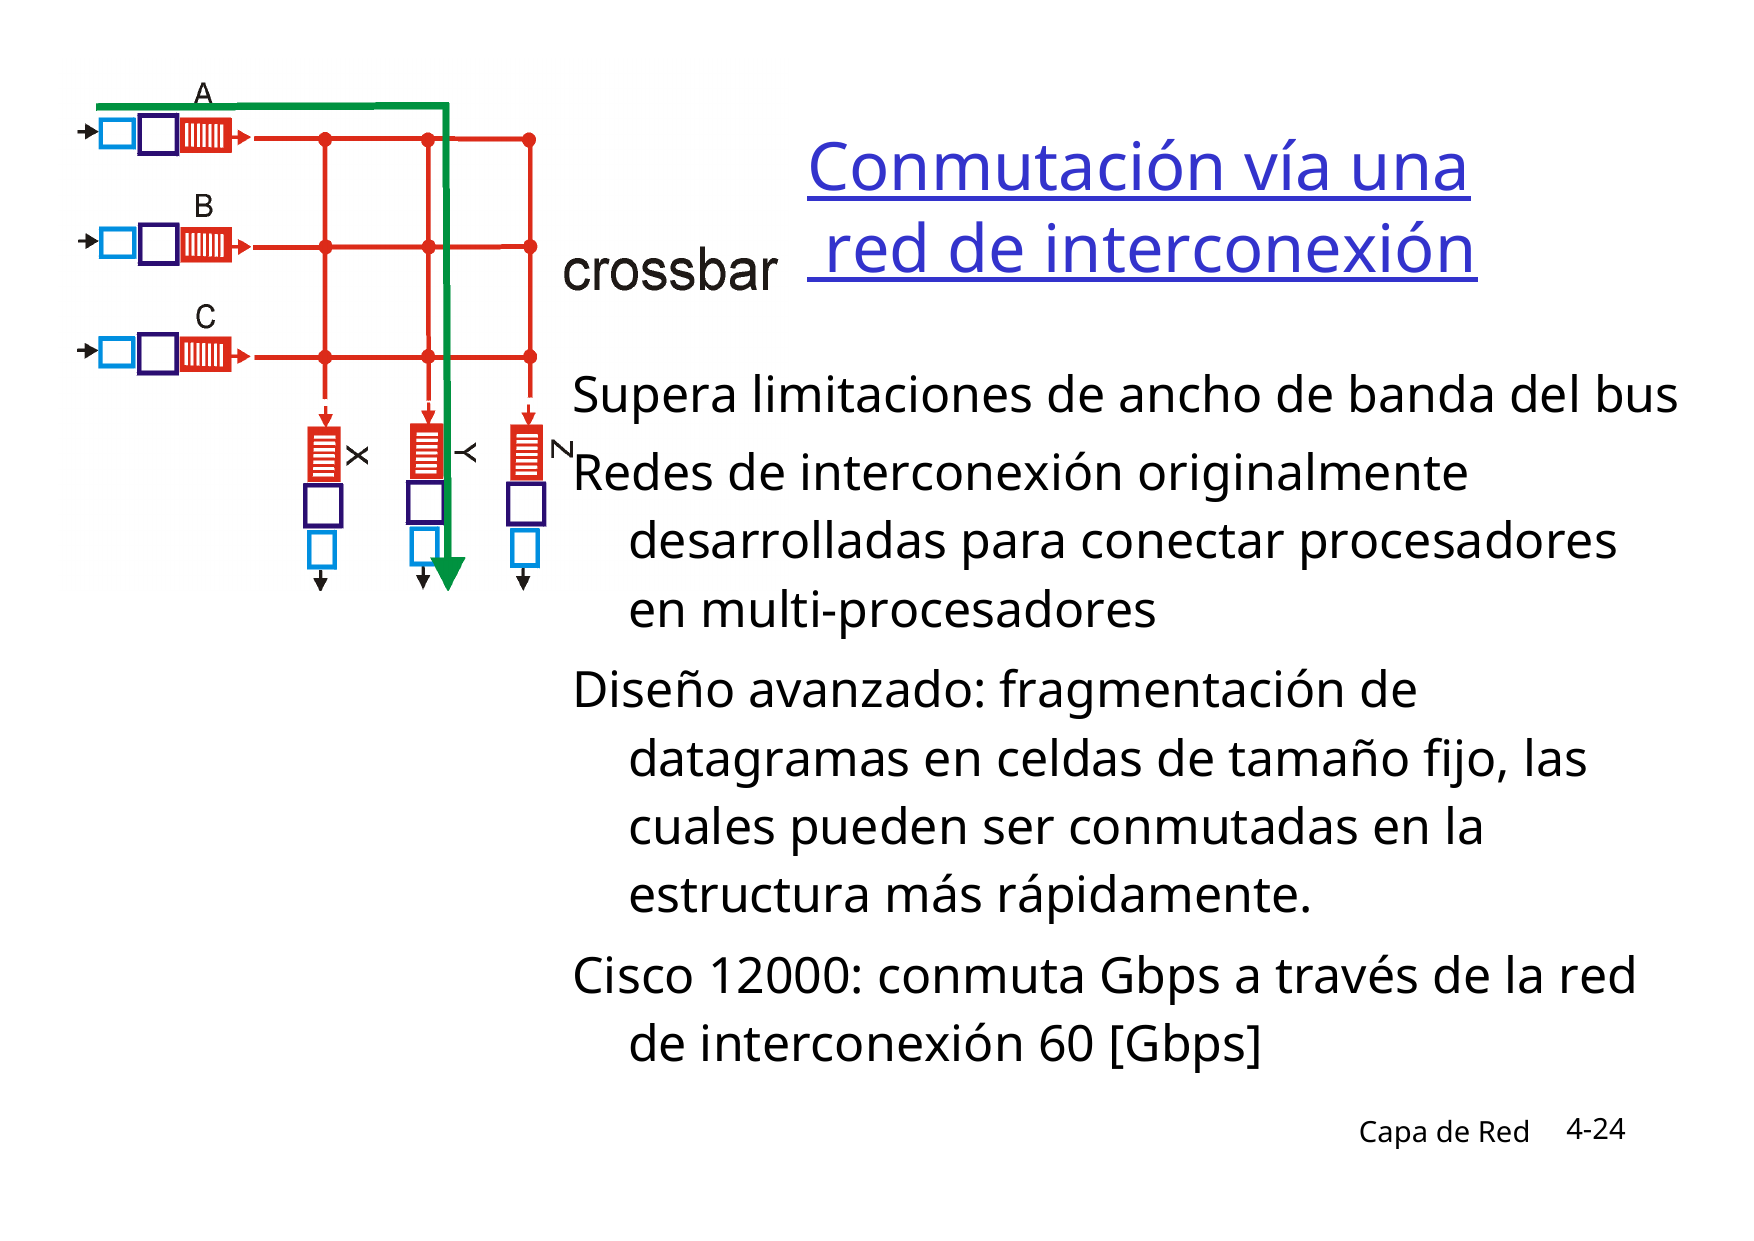

# Conmutación vía una red de interconexión
Supera limitaciones de ancho de banda del bus
Redes de interconexión originalmente desarrolladas para conectar procesadores en multi-procesadores
Diseño avanzado: fragmentación de datagramas en celdas de tamaño fijo, las cuales pueden ser conmutadas en la estructura más rápidamente.
Cisco 12000: conmuta Gbps a través de la red de interconexión 60 [Gbps]